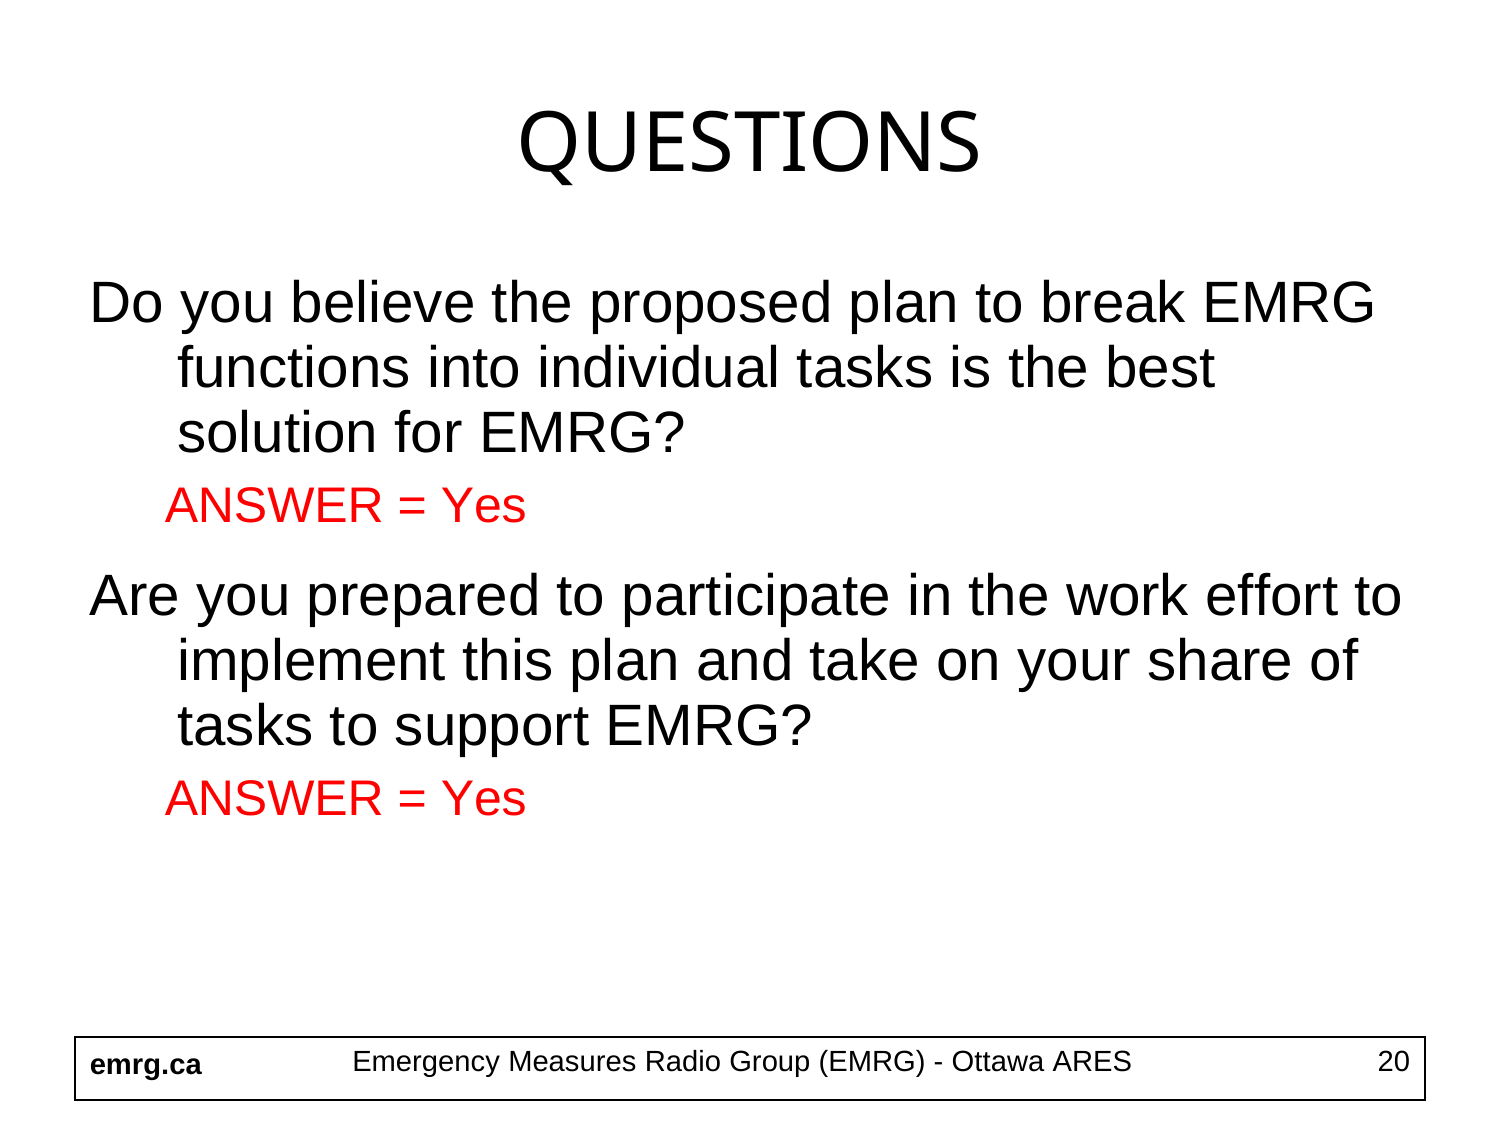

# QUESTIONS
Do you believe the proposed plan to break EMRG functions into individual tasks is the best solution for EMRG?
ANSWER = Yes
Are you prepared to participate in the work effort to implement this plan and take on your share of tasks to support EMRG?
ANSWER = Yes
Emergency Measures Radio Group (EMRG) - Ottawa ARES
20